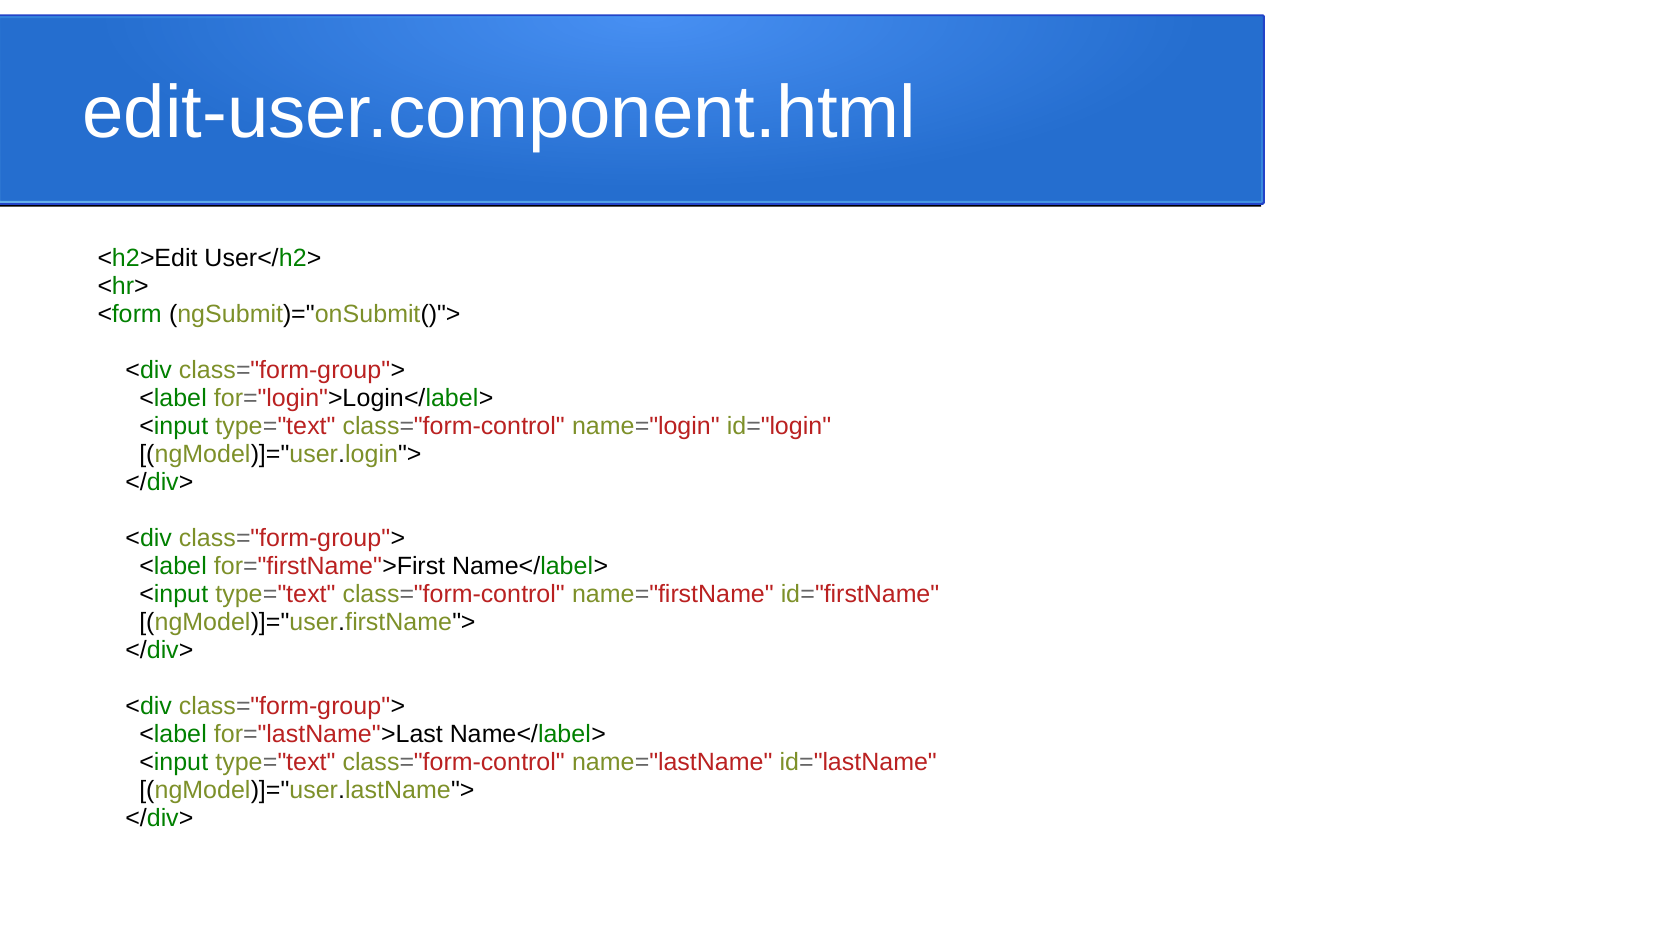

# edit-user.component.html
<h2>Edit User</h2>
<hr>
<form (ngSubmit)="onSubmit()">
 <div class="form-group">
 <label for="login">Login</label>
 <input type="text" class="form-control" name="login" id="login"
 [(ngModel)]="user.login">
 </div>
 <div class="form-group">
 <label for="firstName">First Name</label>
 <input type="text" class="form-control" name="firstName" id="firstName"
 [(ngModel)]="user.firstName">
 </div>
 <div class="form-group">
 <label for="lastName">Last Name</label>
 <input type="text" class="form-control" name="lastName" id="lastName"
 [(ngModel)]="user.lastName">
 </div>